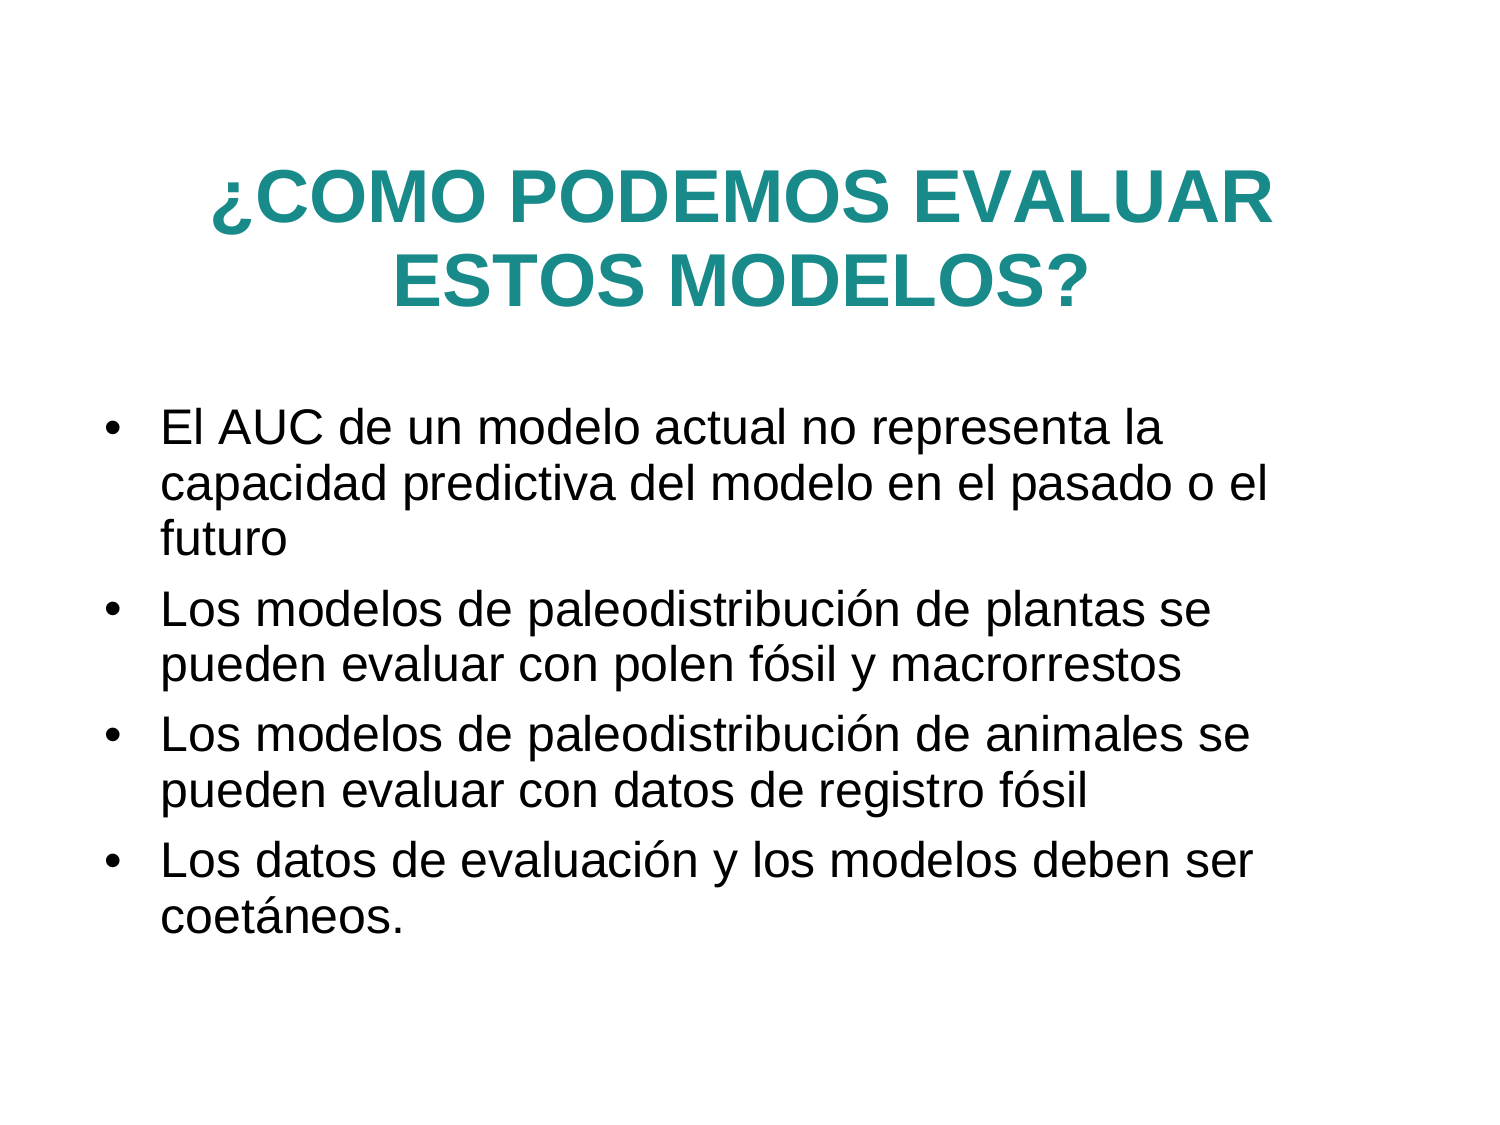

# ¿COMO PODEMOS EVALUAR ESTOS MODELOS?
El AUC de un modelo actual no representa la capacidad predictiva del modelo en el pasado o el futuro
Los modelos de paleodistribución de plantas se pueden evaluar con polen fósil y macrorrestos
Los modelos de paleodistribución de animales se pueden evaluar con datos de registro fósil
Los datos de evaluación y los modelos deben ser coetáneos.